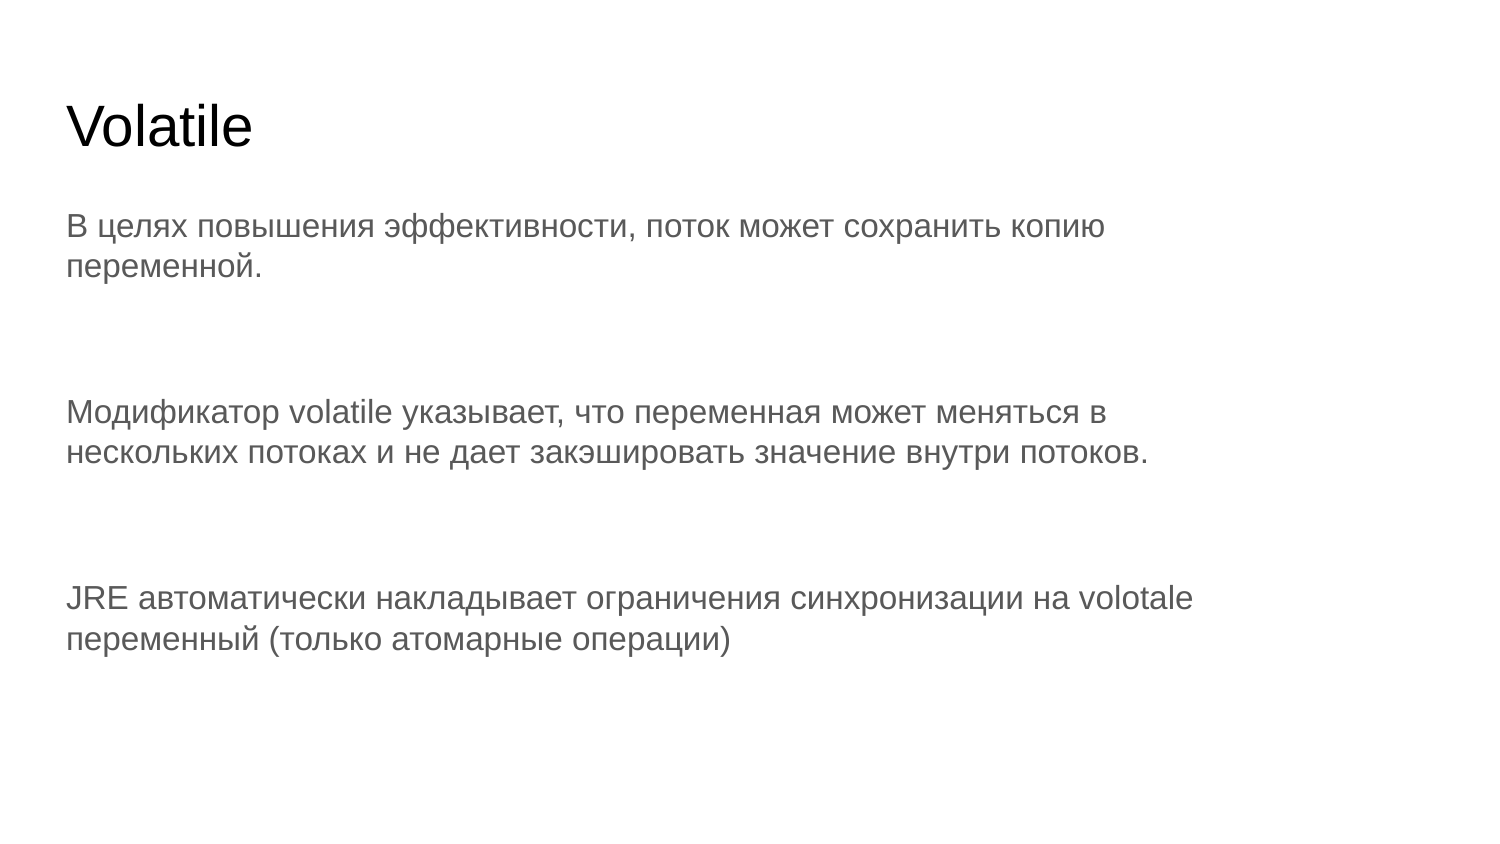

# Volatile
В целях повышения эффективности, поток может сохранить копию переменной.
Модификатор volatile указывает, что переменная может меняться в нескольких потоках и не дает закэшировать значение внутри потоков.
JRE автоматически накладывает ограничения синхронизации на volotale переменный (только атомарные операции)